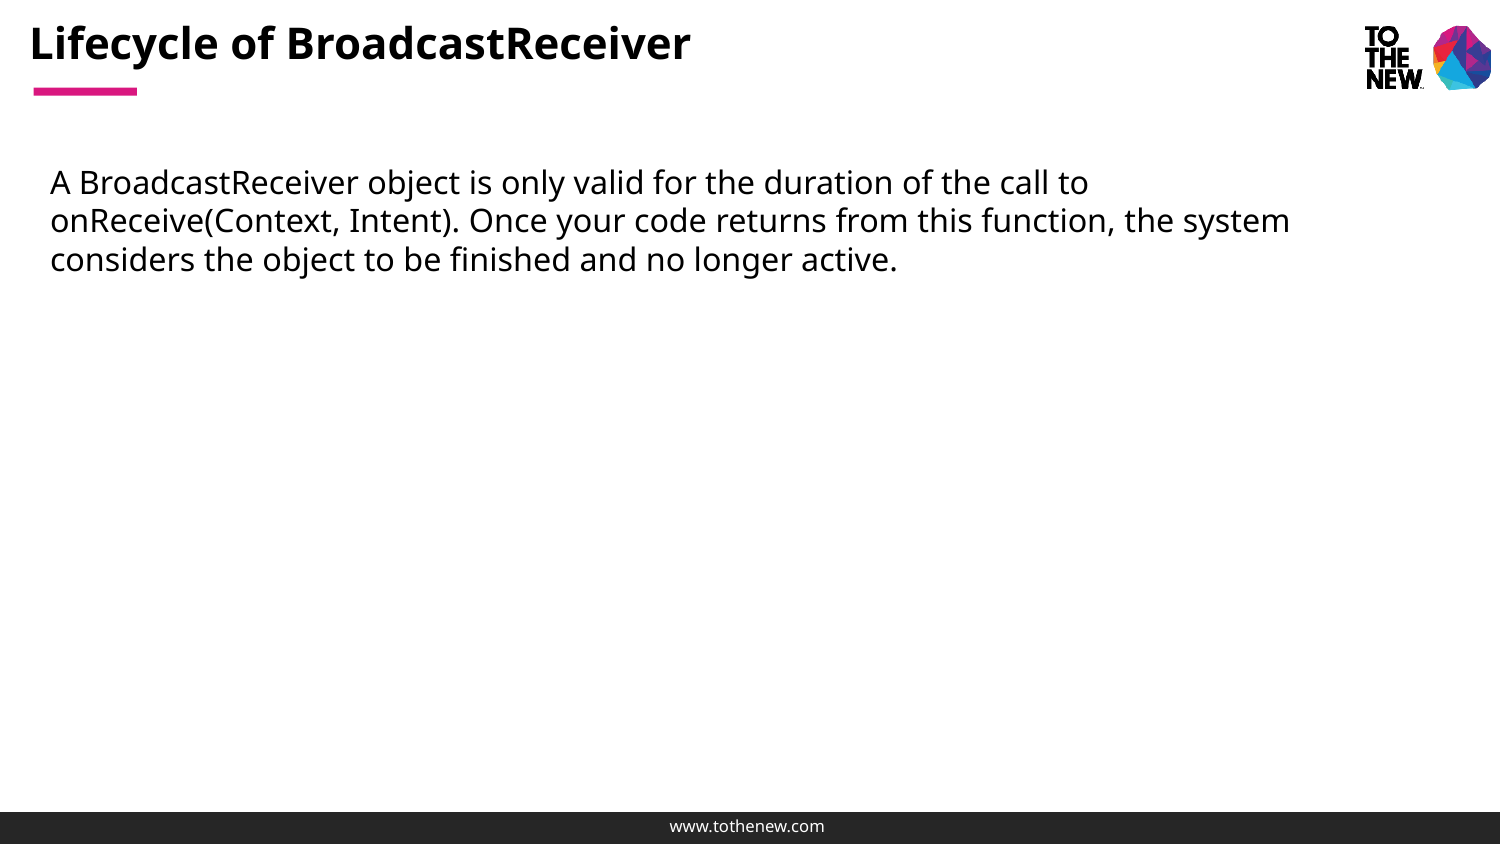

# Lifecycle of BroadcastReceiver
A BroadcastReceiver object is only valid for the duration of the call to onReceive(Context, Intent). Once your code returns from this function, the system considers the object to be finished and no longer active.